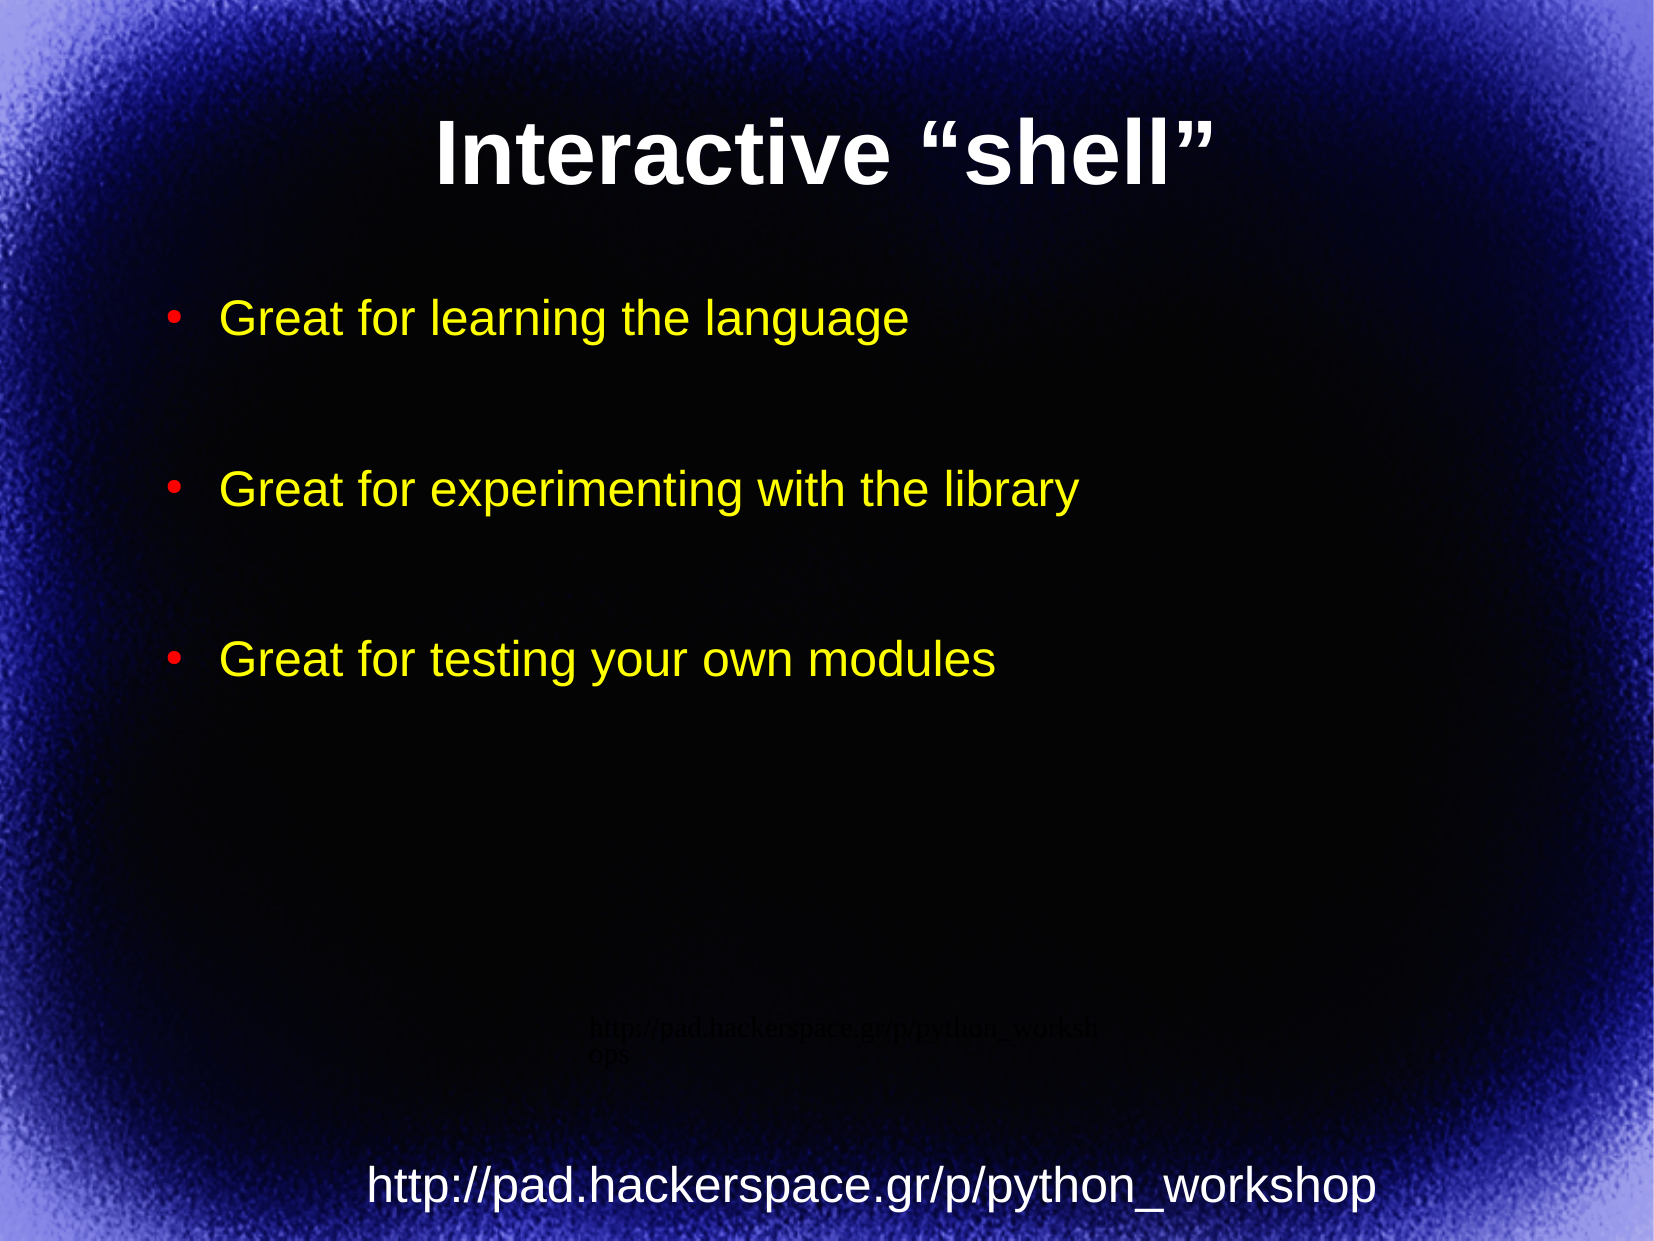

# Interactive “shell”
Great for learning the language
Great for experimenting with the library
Great for testing your own modules
http://pad.hackerspace.gr/p/python_workshops
http://pad.hackerspace.gr/p/python_workshop